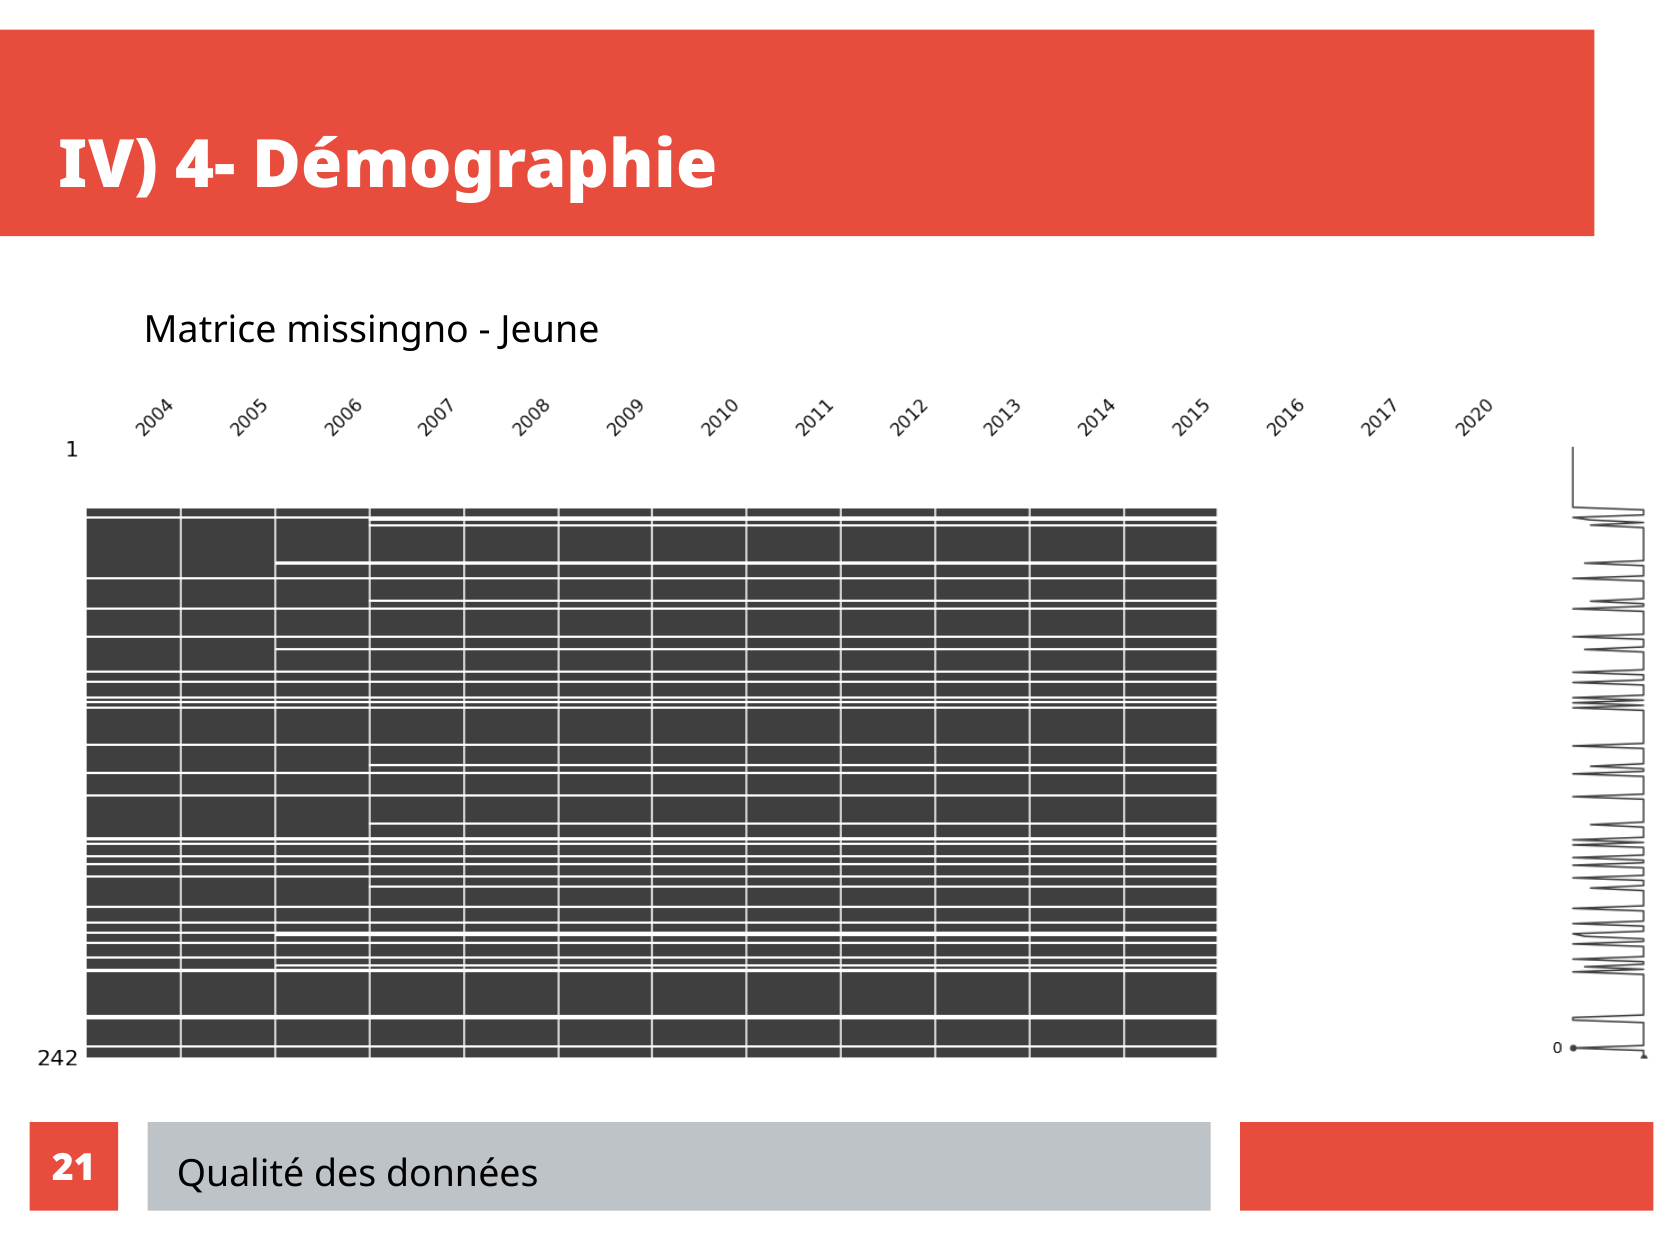

# IV) 4- Démographie
Matrice missingno - Jeune
21
Qualité des données